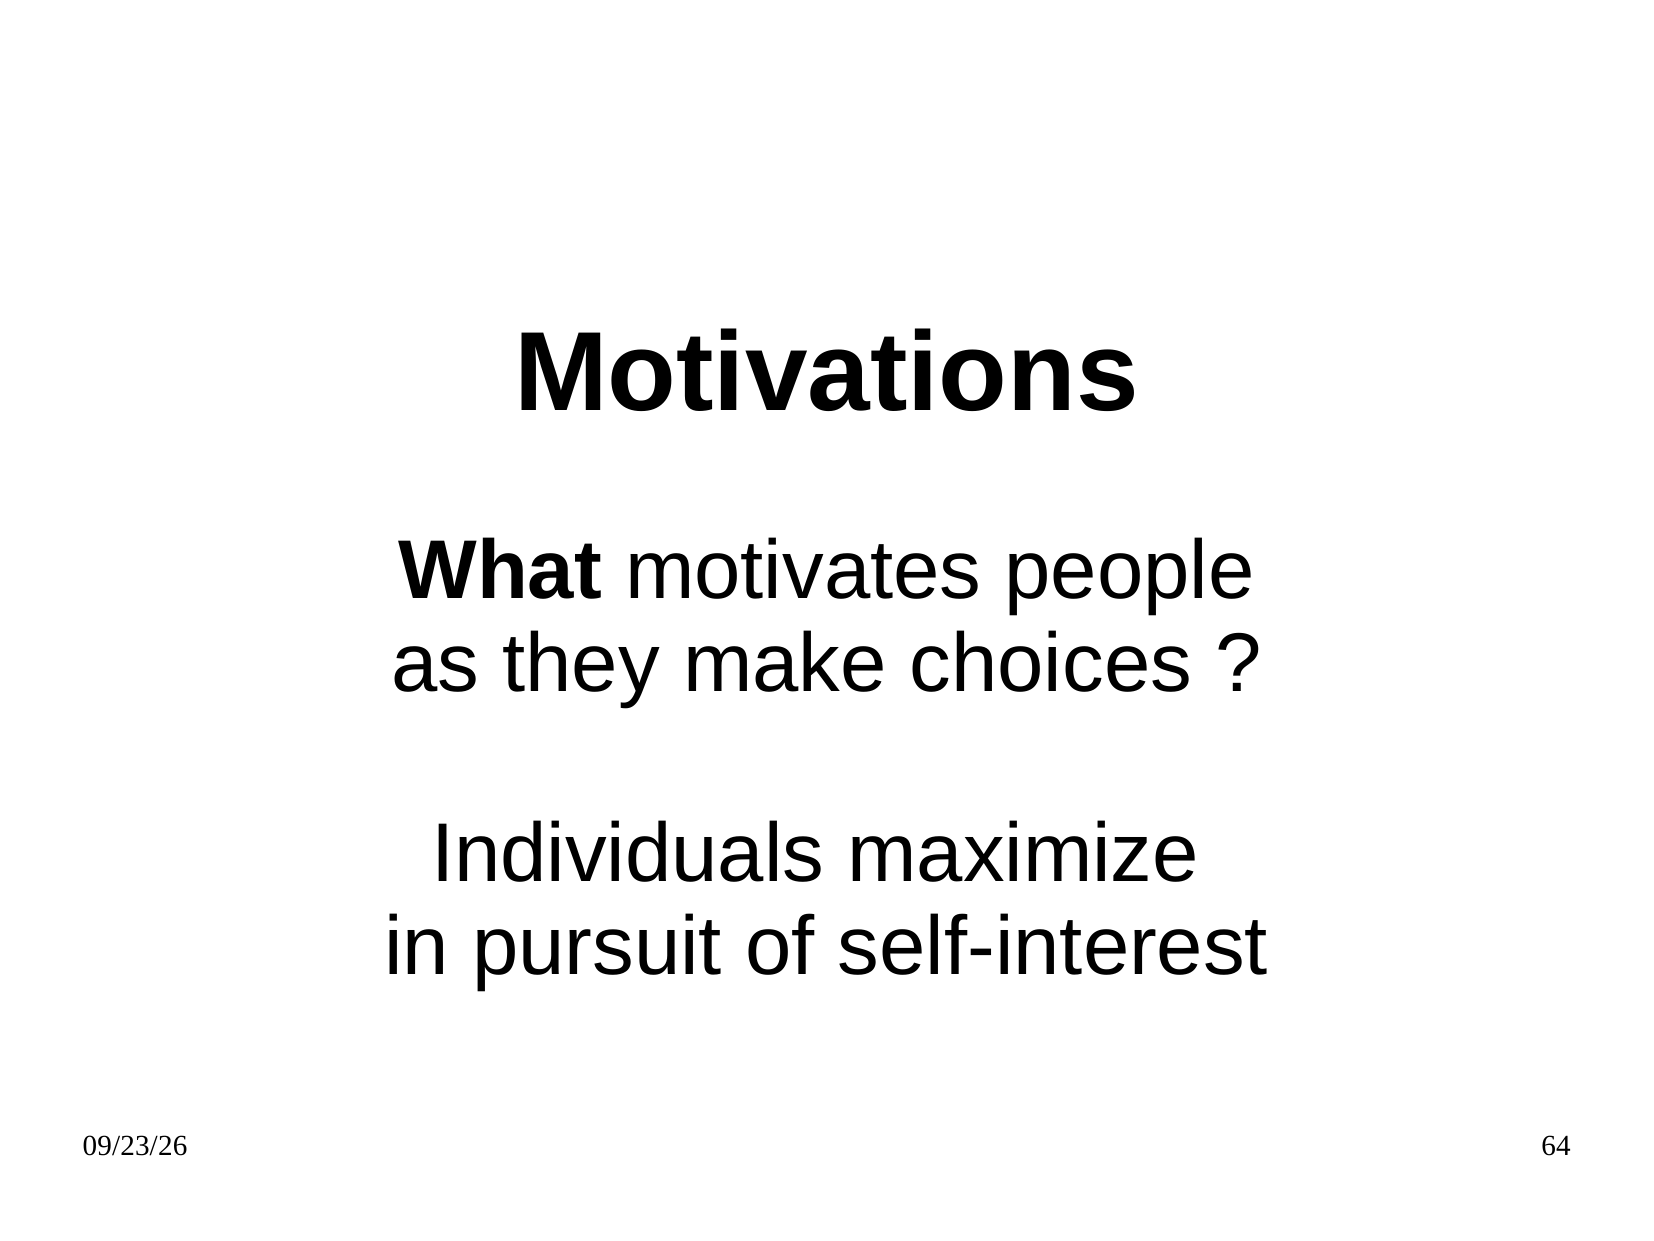

# Motivations
What motivates people
as they make choices ?
Individuals maximize
in pursuit of self-interest
64